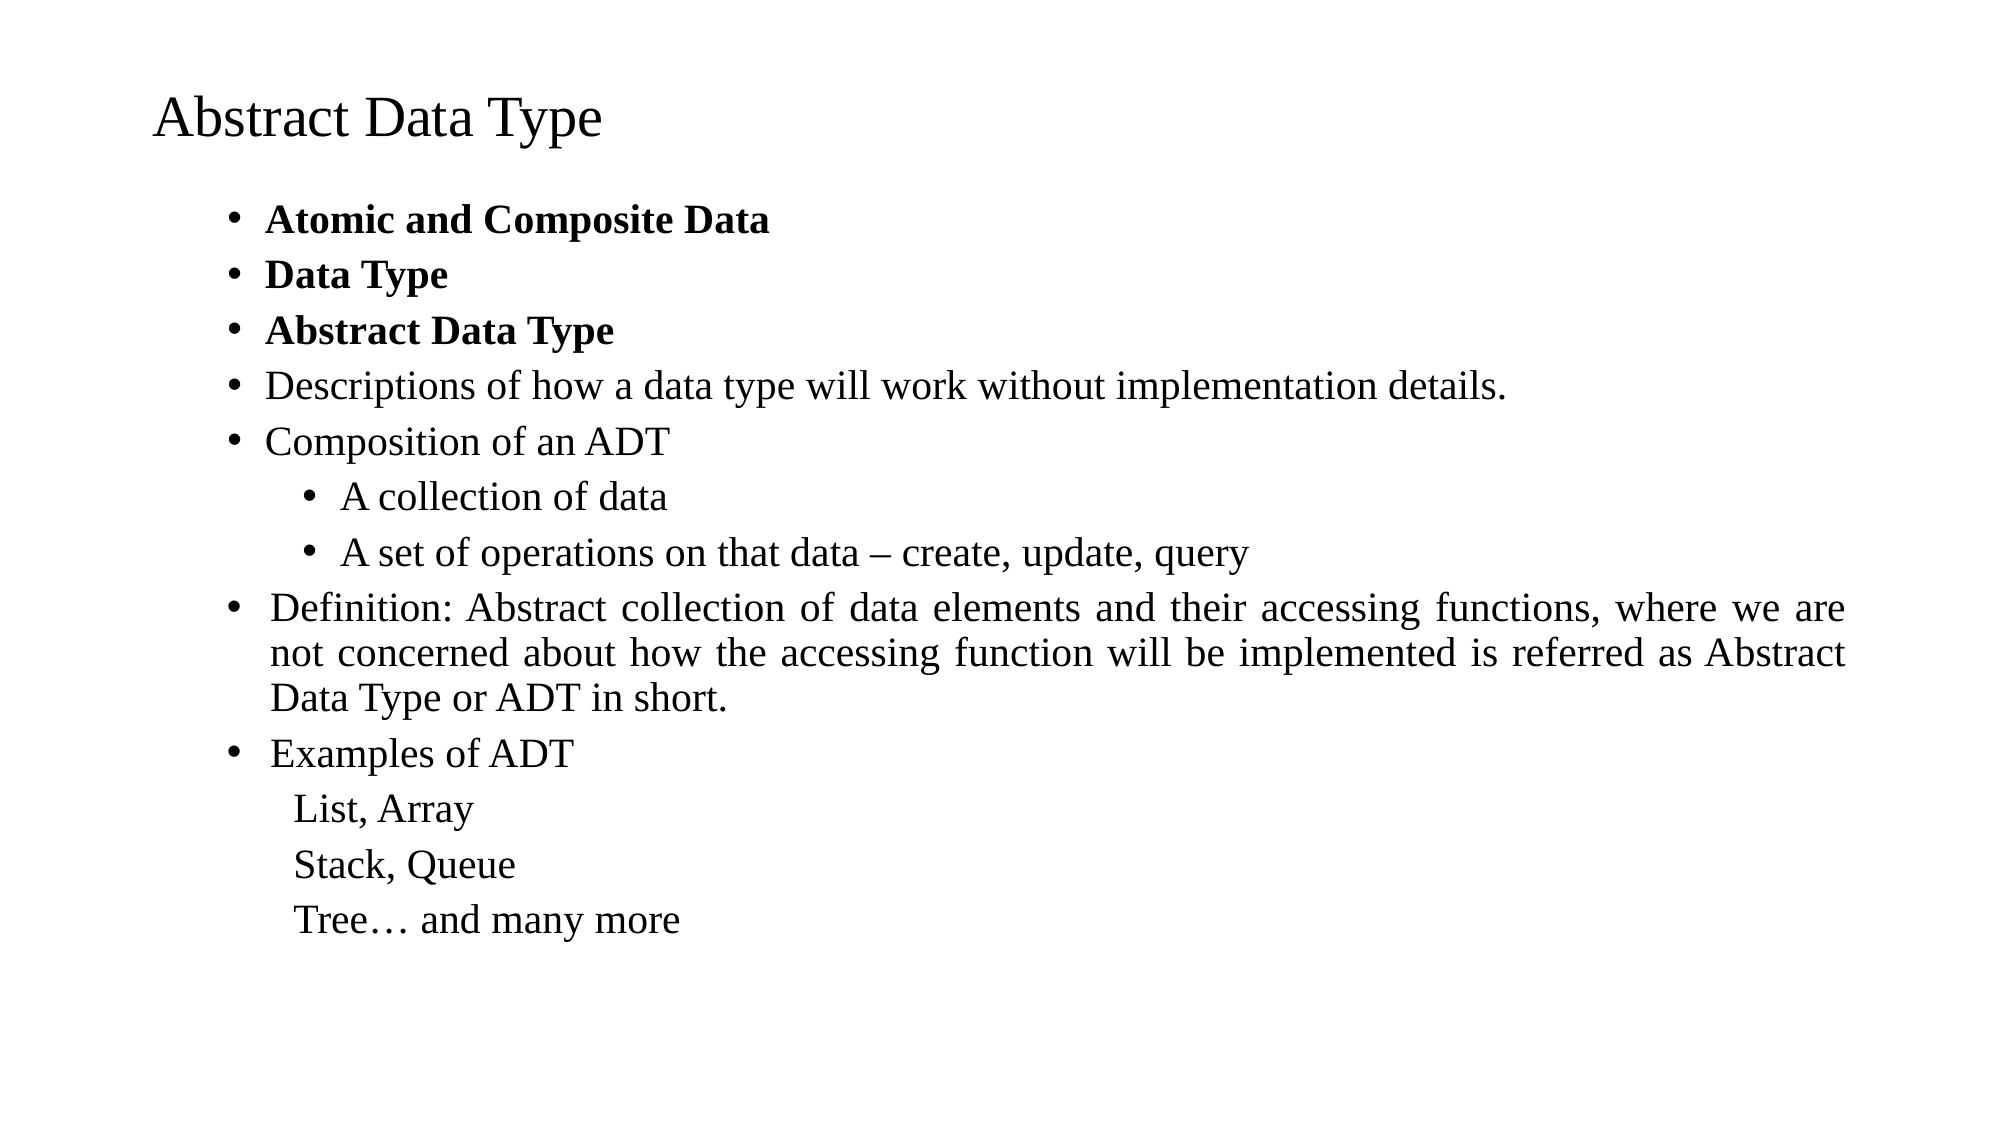

# Abstract Data Type
Atomic and Composite Data
Data Type
Abstract Data Type
Descriptions of how a data type will work without implementation details.
Composition of an ADT
A collection of data
A set of operations on that data – create, update, query
Definition: Abstract collection of data elements and their accessing functions, where we are not concerned about how the accessing function will be implemented is referred as Abstract Data Type or ADT in short.
Examples of ADT
 List, Array
 Stack, Queue
 Tree… and many more